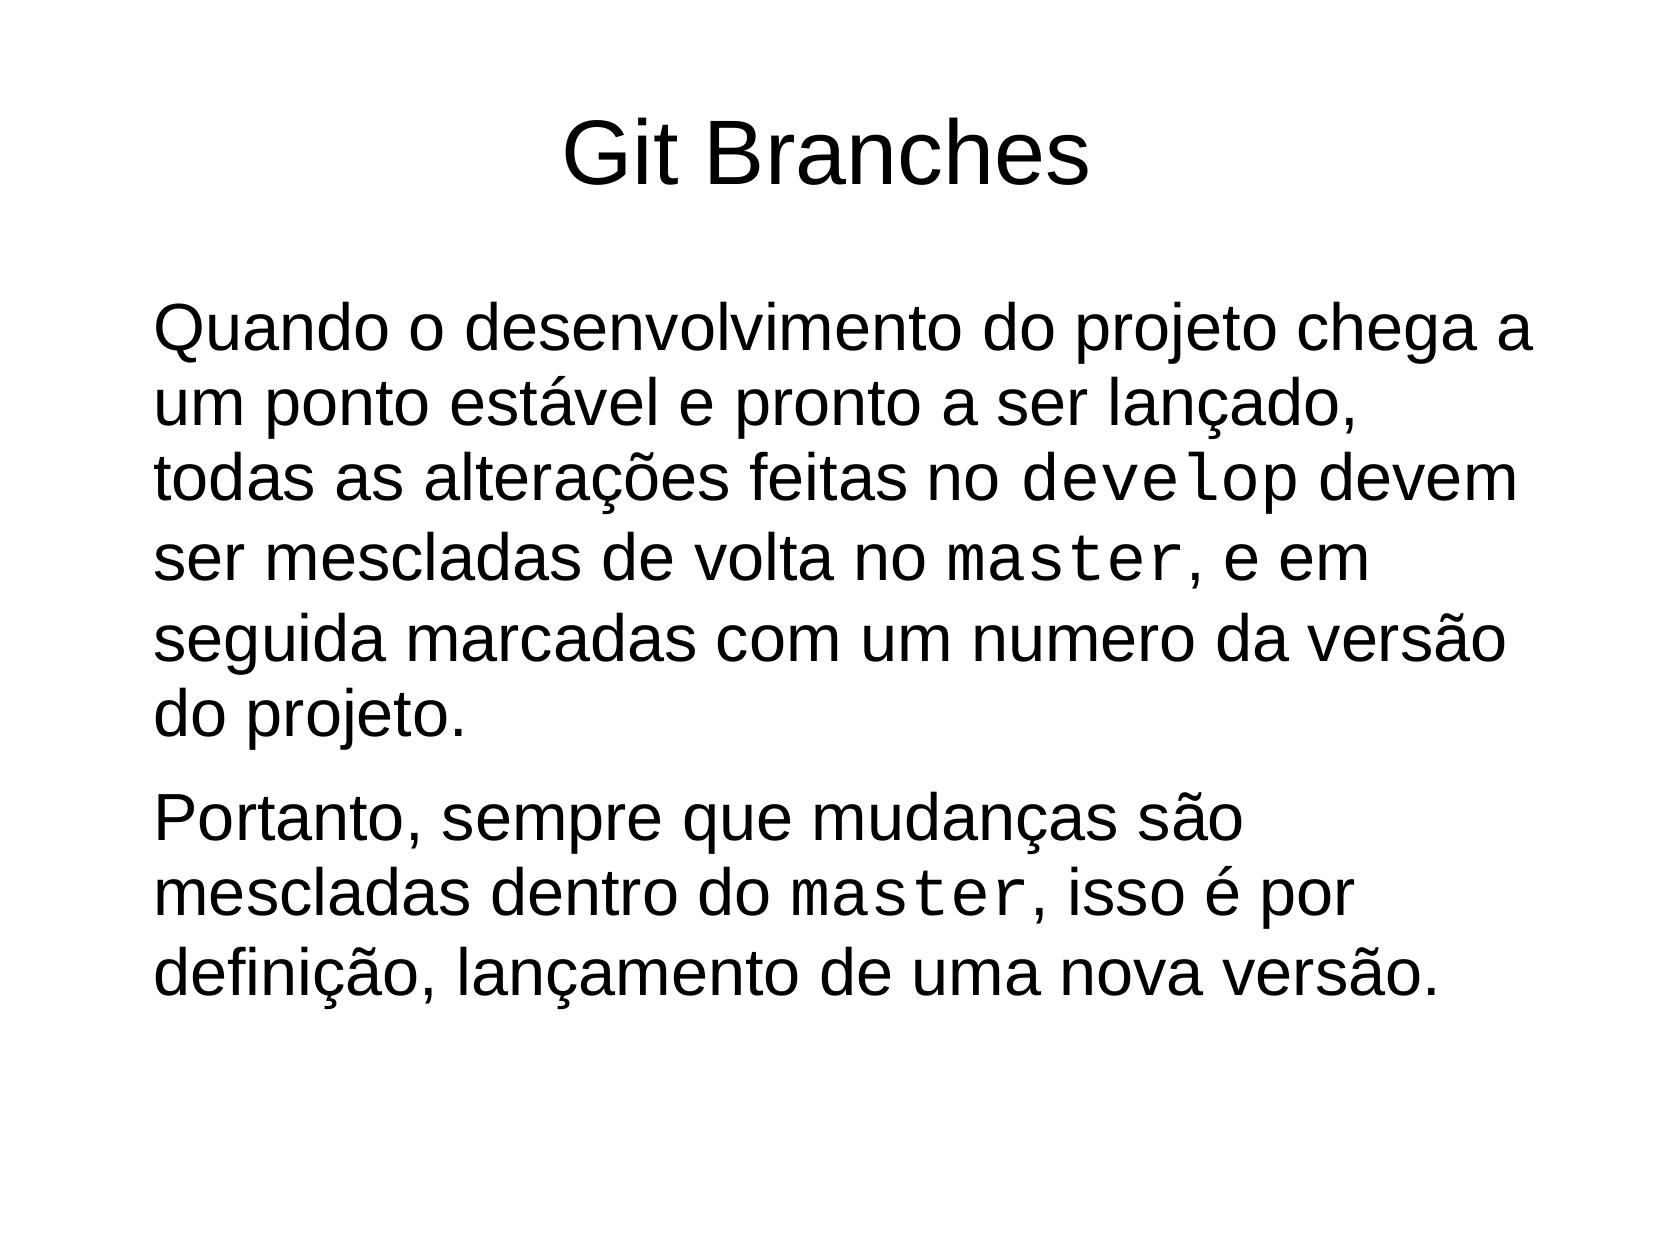

# Git Branches
Quando o desenvolvimento do projeto chega a um ponto estável e pronto a ser lançado, todas as alterações feitas no develop devem ser mescladas de volta no master, e em seguida marcadas com um numero da versão do projeto.
Portanto, sempre que mudanças são mescladas dentro do master, isso é por definição, lançamento de uma nova versão.